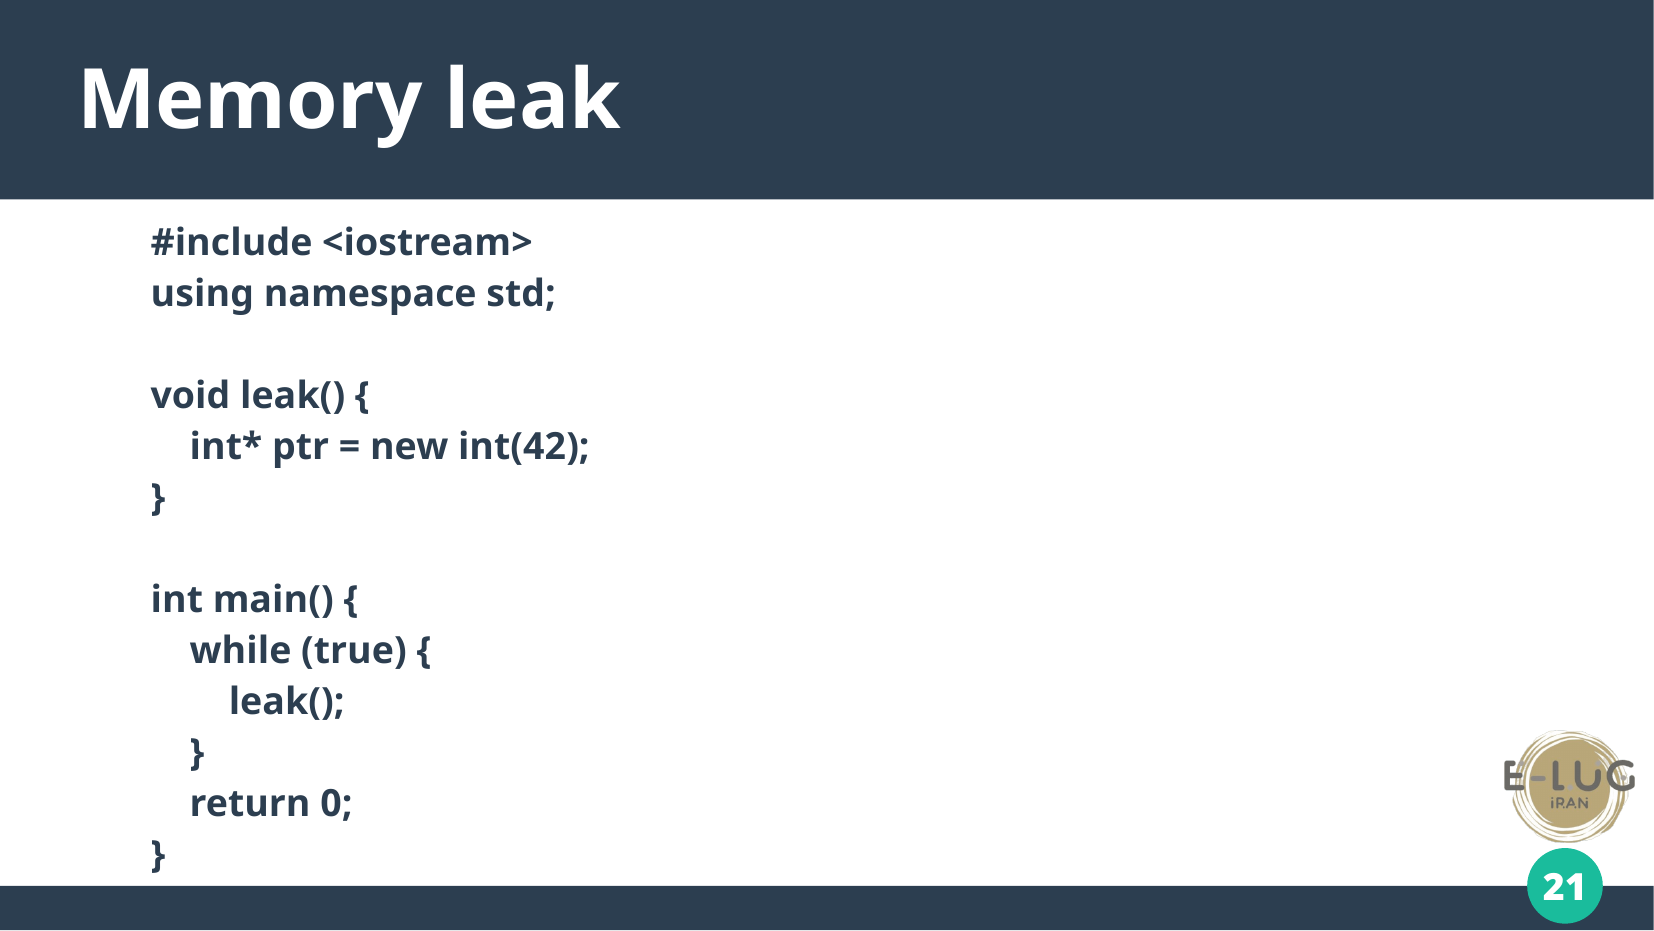

# Memory leak
#include <iostream>
using namespace std;
void leak() {
 int* ptr = new int(42);
}
int main() {
 while (true) {
 leak();
 }
 return 0;
}